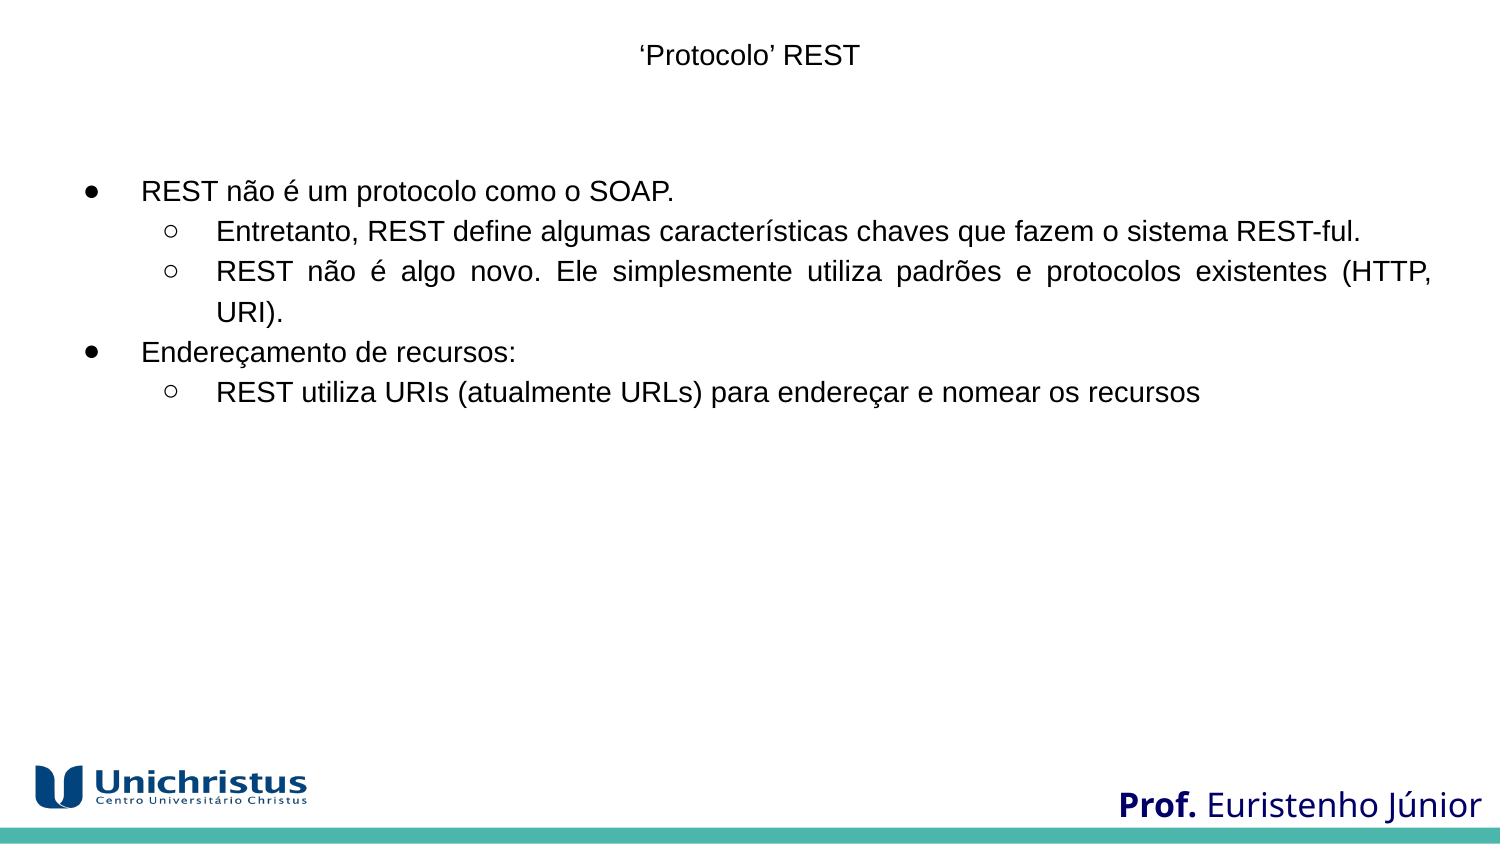

‘Protocolo’ REST
# REST não é um protocolo como o SOAP.
Entretanto, REST define algumas características chaves que fazem o sistema REST-ful.
REST não é algo novo. Ele simplesmente utiliza padrões e protocolos existentes (HTTP, URI).
Endereçamento de recursos:
REST utiliza URIs (atualmente URLs) para endereçar e nomear os recursos
Prof. Euristenho Júnior